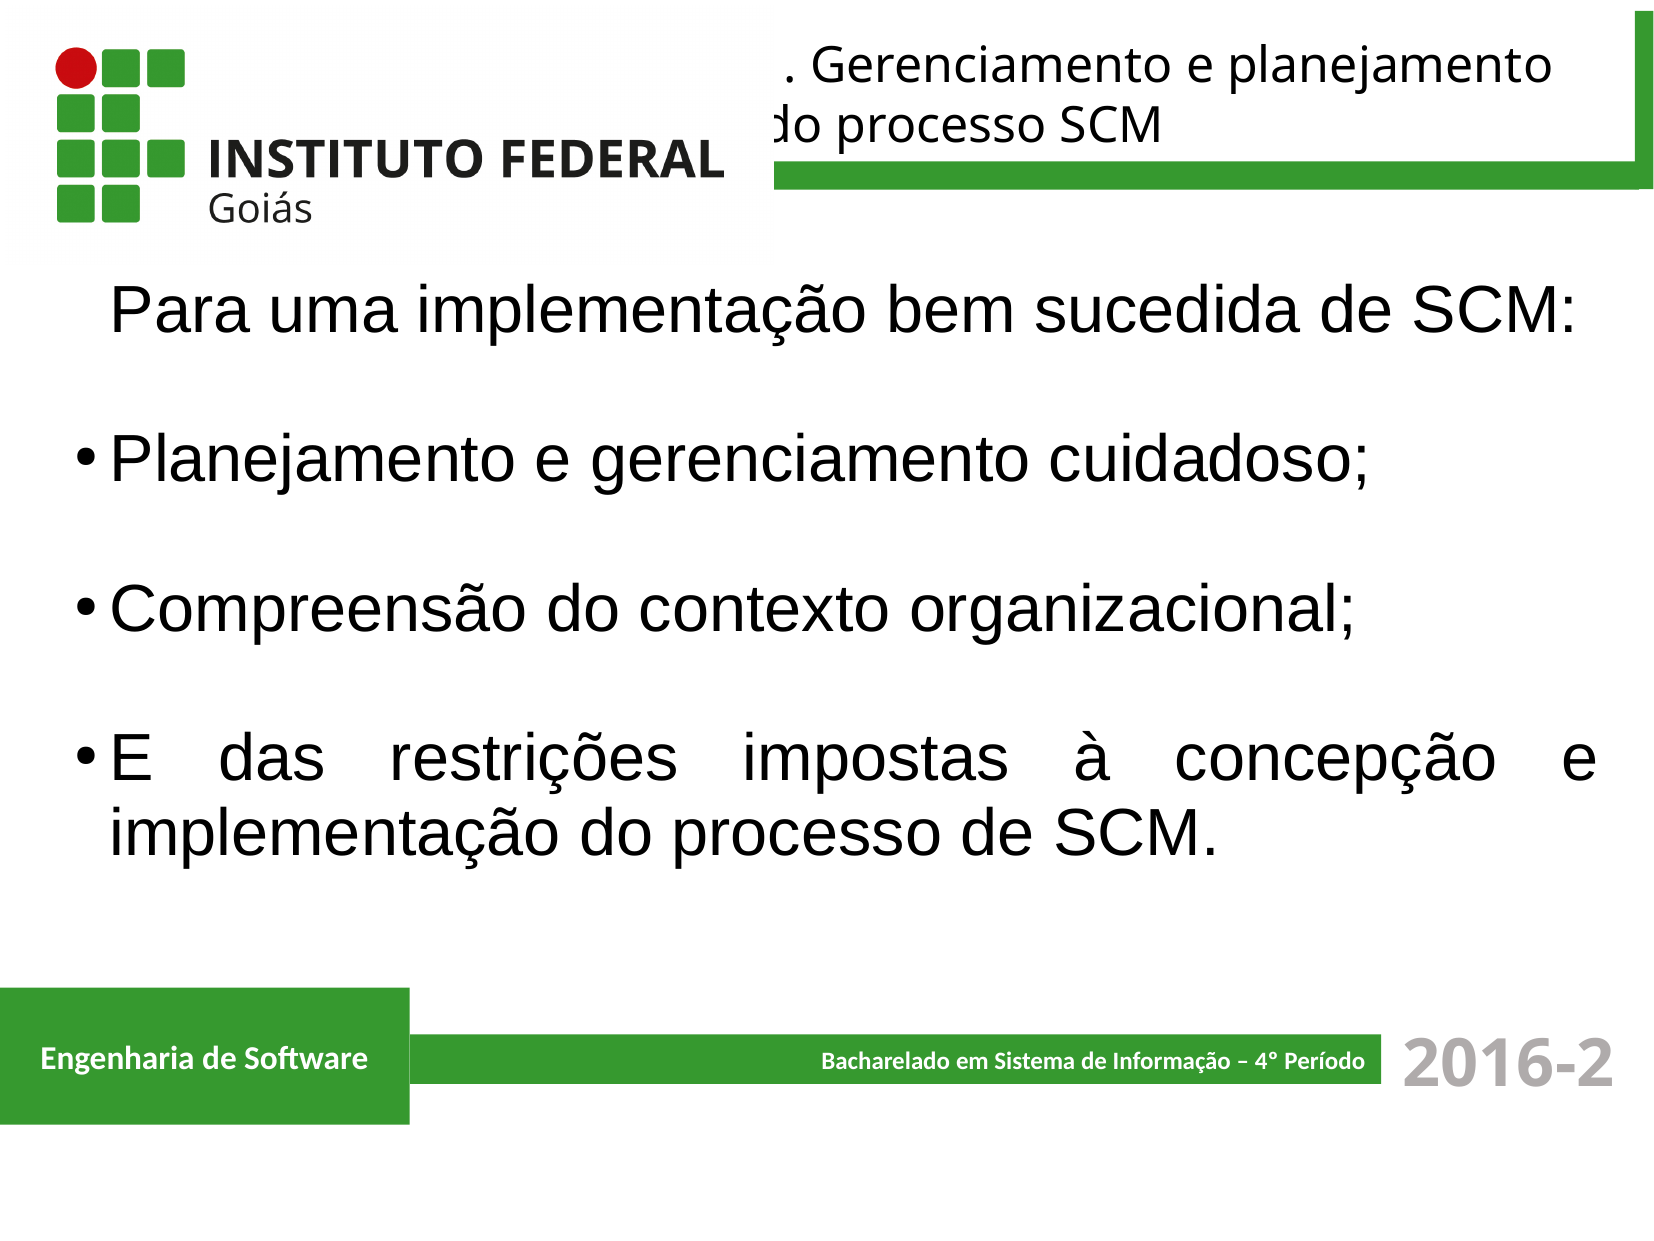

1. Gerenciamento e planejamento
do processo SCM
Para uma implementação bem sucedida de SCM:
Planejamento e gerenciamento cuidadoso;
Compreensão do contexto organizacional;
E das restrições impostas à concepção e implementação do processo de SCM.
Engenharia de Software
2016-2
Bacharelado em Sistema de Informação – 4º Período